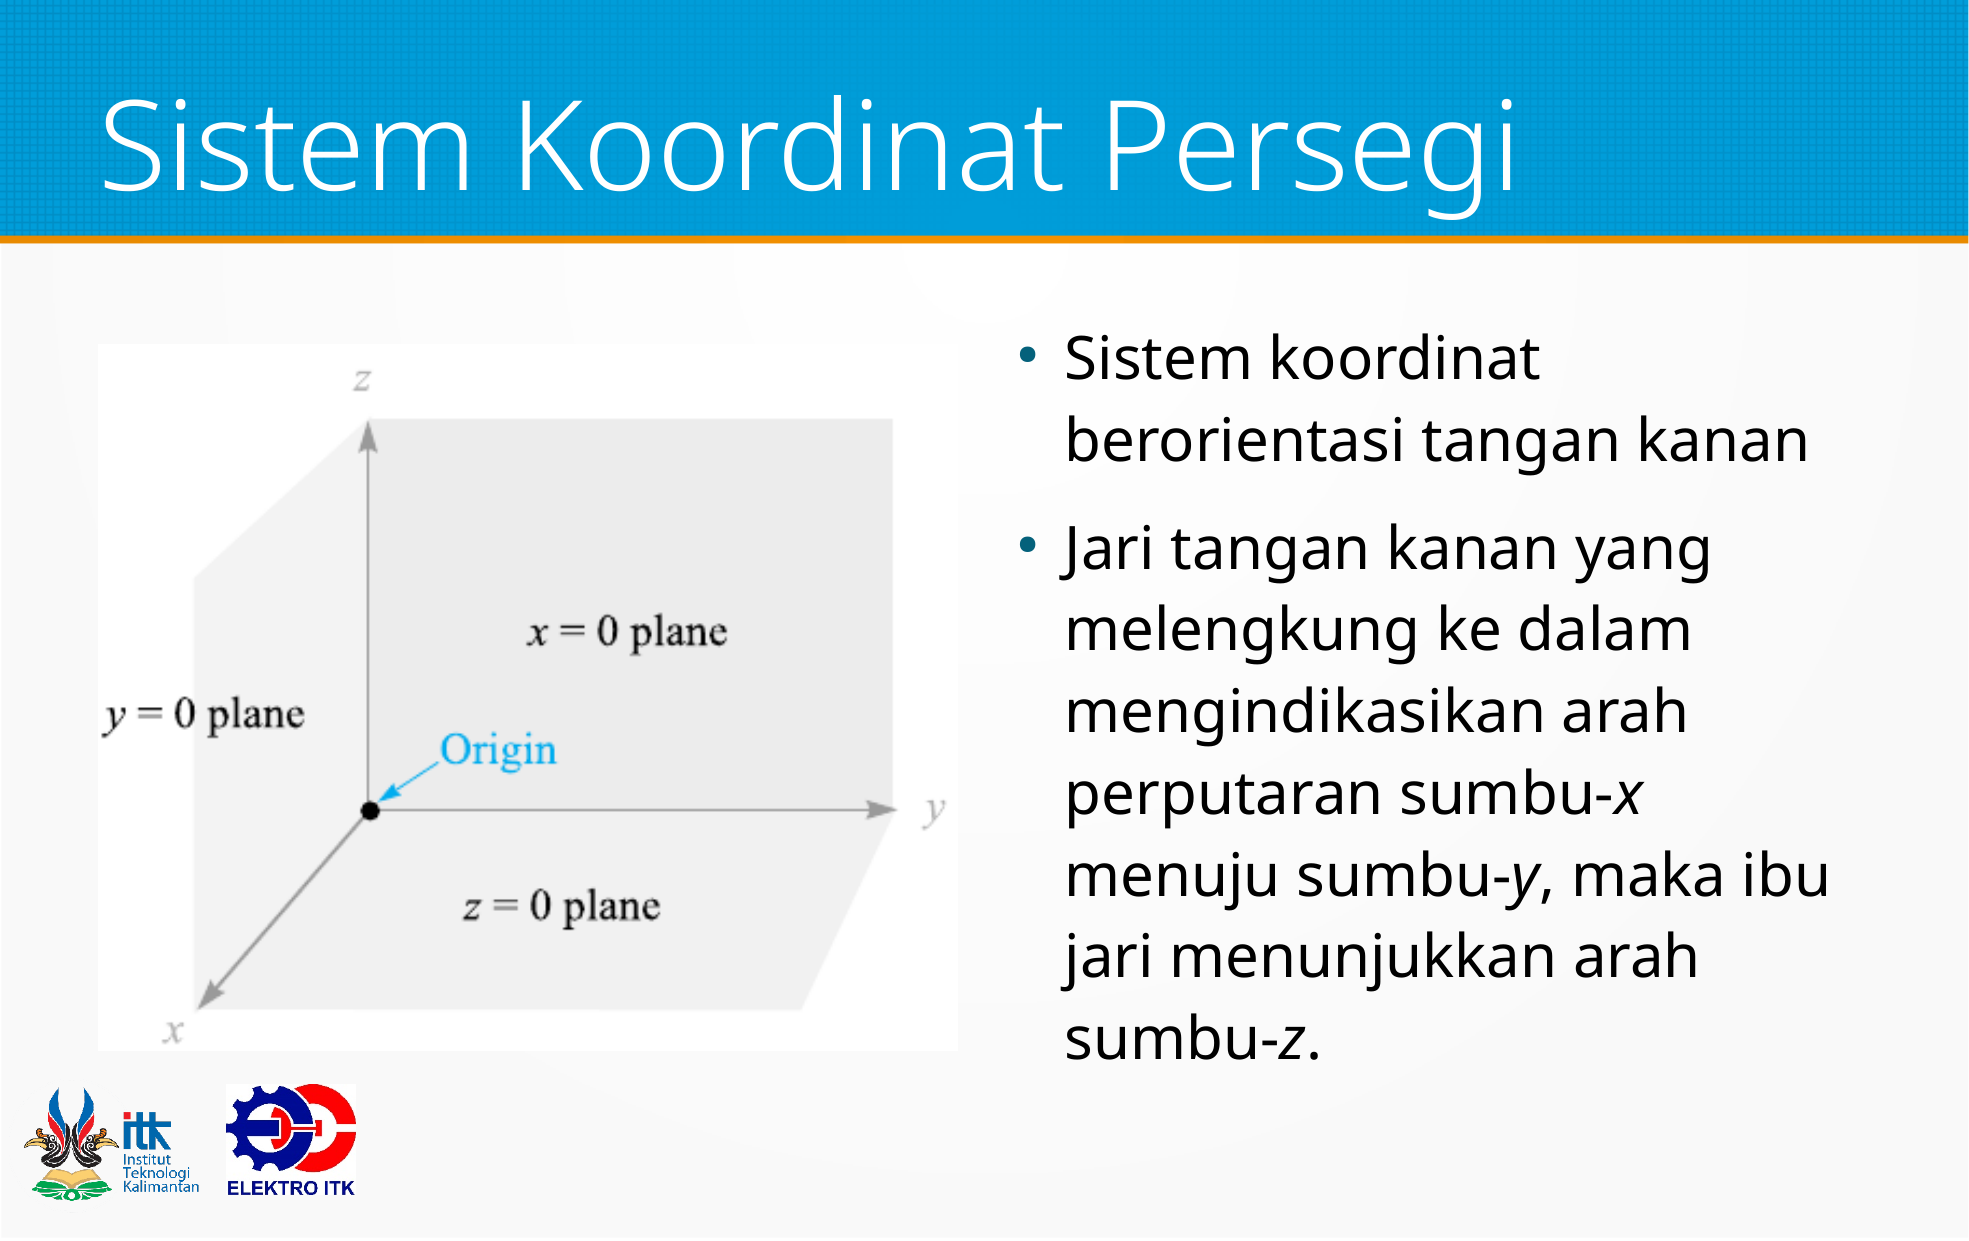

# Sistem Koordinat Persegi
Sistem koordinat berorientasi tangan kanan
Jari tangan kanan yang melengkung ke dalam mengindikasikan arah perputaran sumbu-x menuju sumbu-y, maka ibu jari menunjukkan arah sumbu-z.